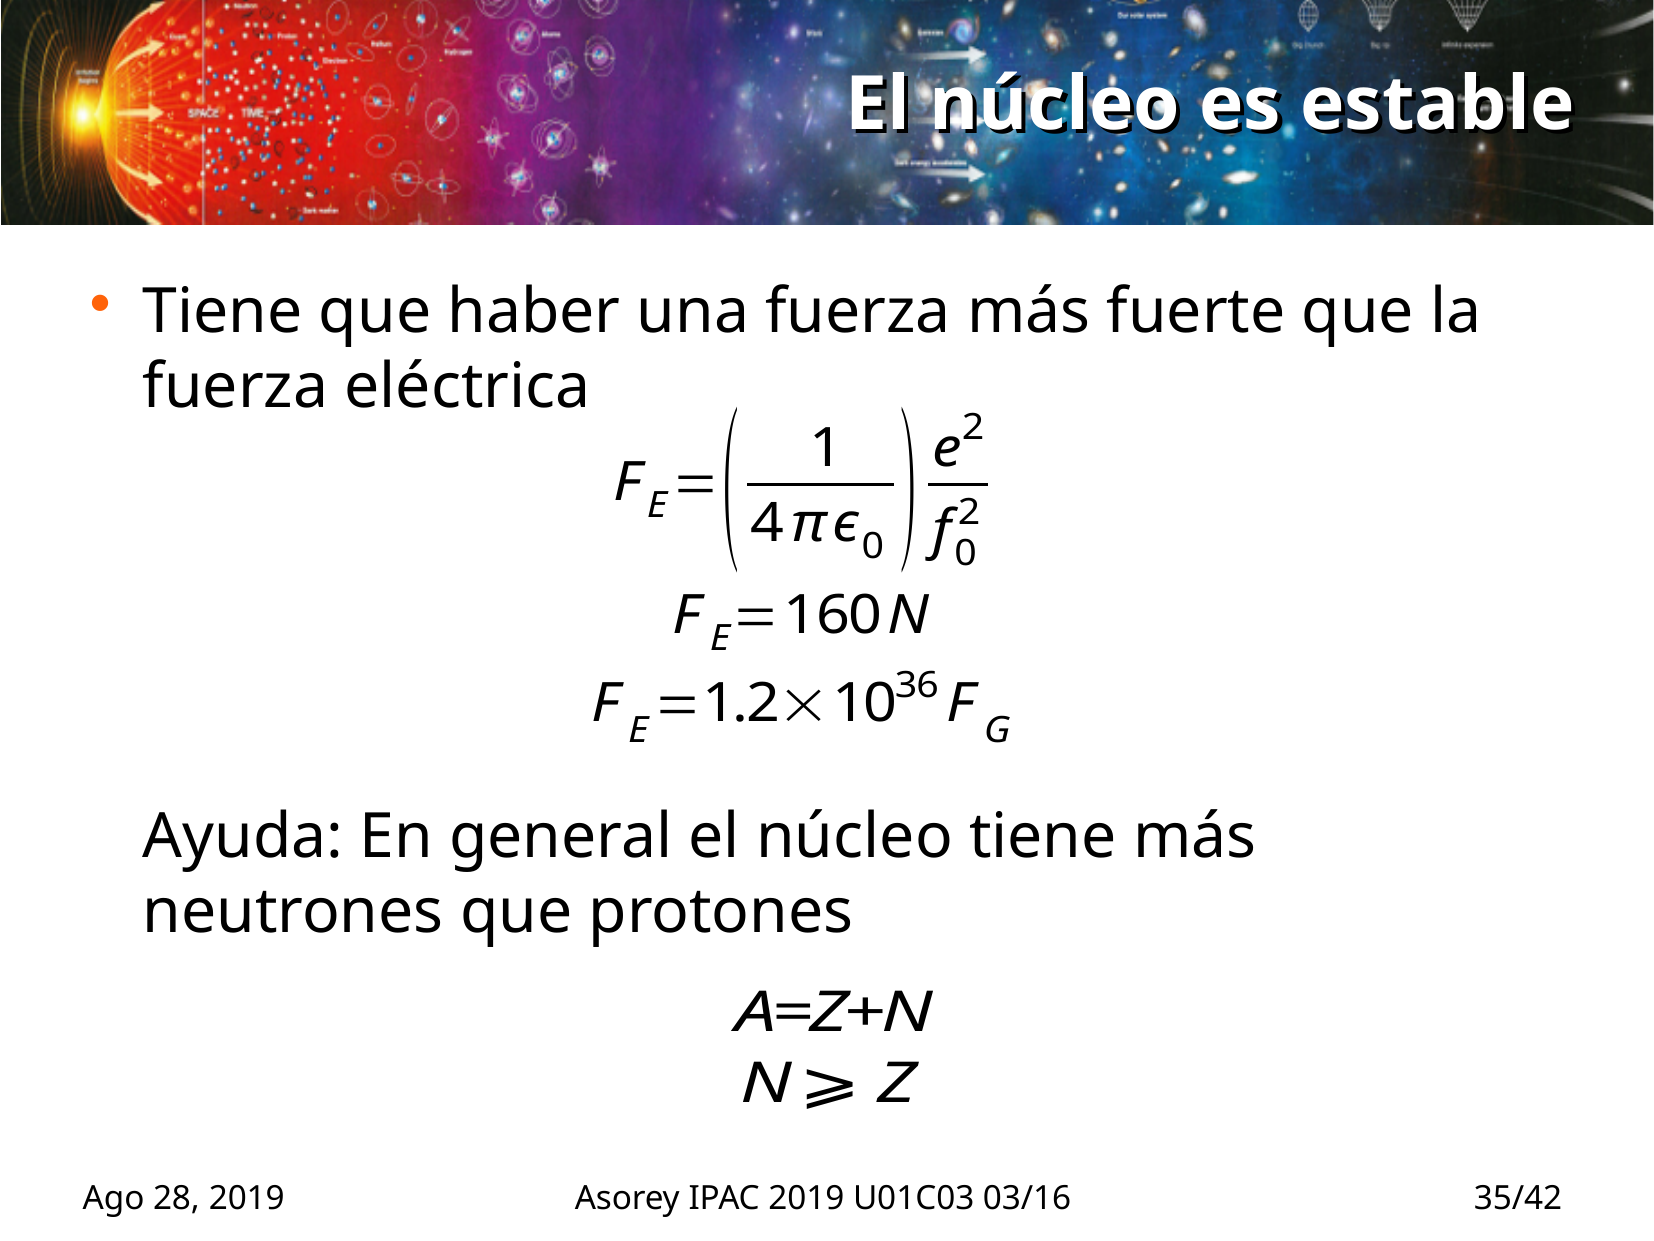

# El núcleo es estable
Tiene que haber una fuerza más fuerte que la fuerza eléctrica
Ayuda: En general el núcleo tiene más neutrones que protones
Ago 28, 2019
Asorey IPAC 2019 U01C03 03/16
35